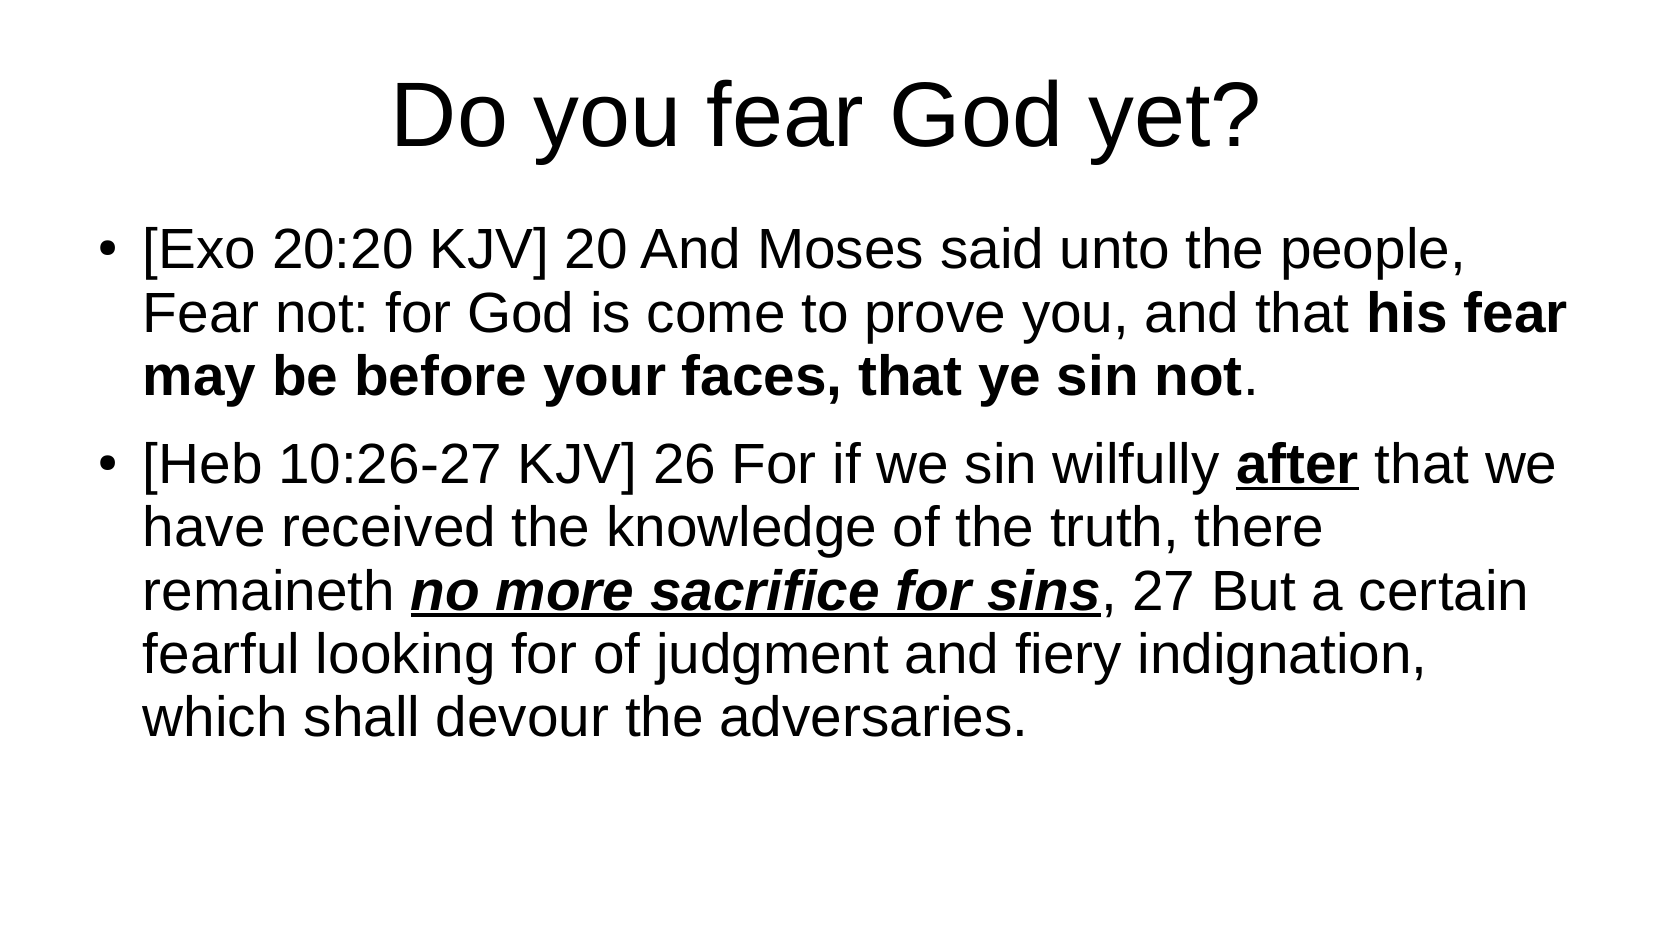

# Do you fear God yet?
[Exo 20:20 KJV] 20 And Moses said unto the people, Fear not: for God is come to prove you, and that his fear may be before your faces, that ye sin not.
[Heb 10:26-27 KJV] 26 For if we sin wilfully after that we have received the knowledge of the truth, there remaineth no more sacrifice for sins, 27 But a certain fearful looking for of judgment and fiery indignation, which shall devour the adversaries.